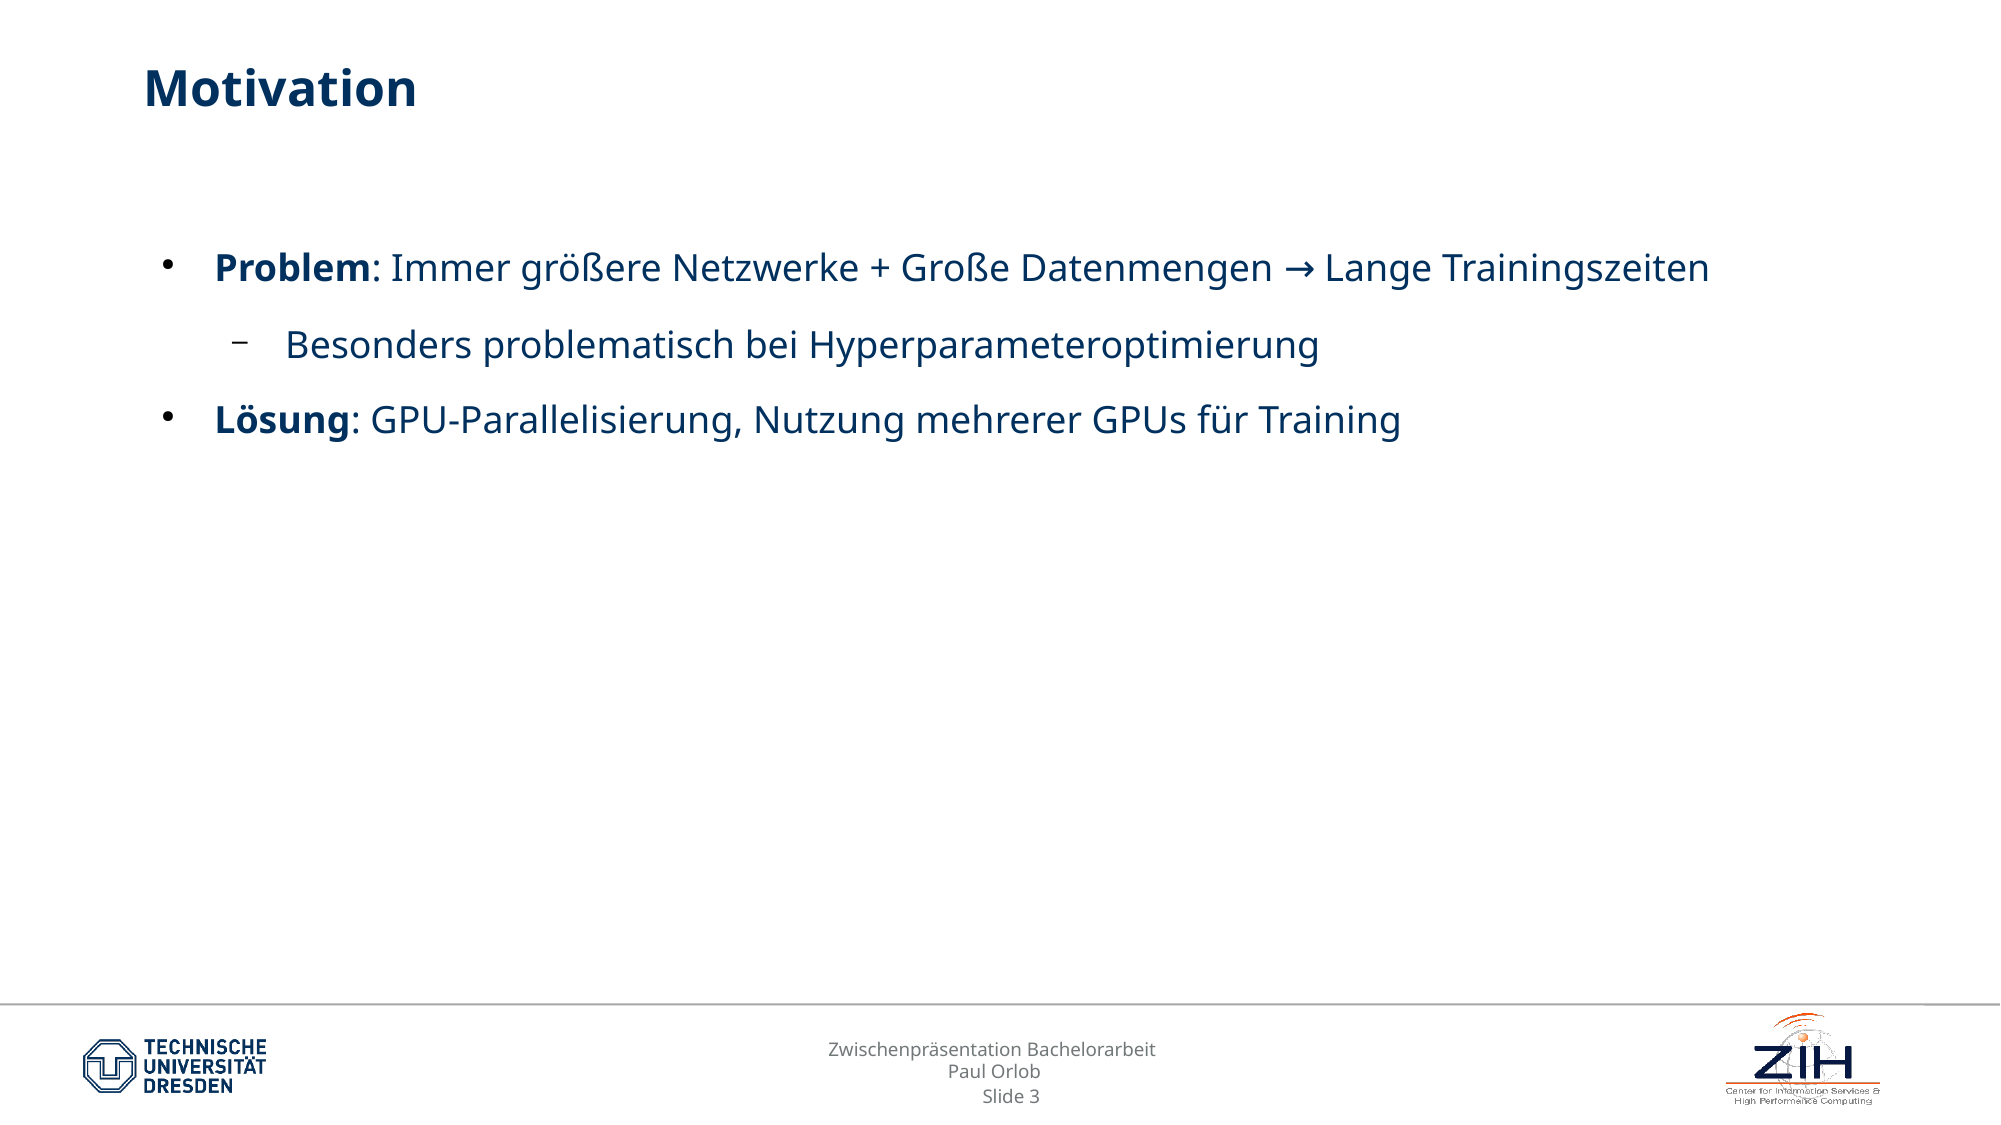

Motivation
# Problem: Immer größere Netzwerke + Große Datenmengen → Lange Trainingszeiten
Besonders problematisch bei Hyperparameteroptimierung
Lösung: GPU-Parallelisierung, Nutzung mehrerer GPUs für Training